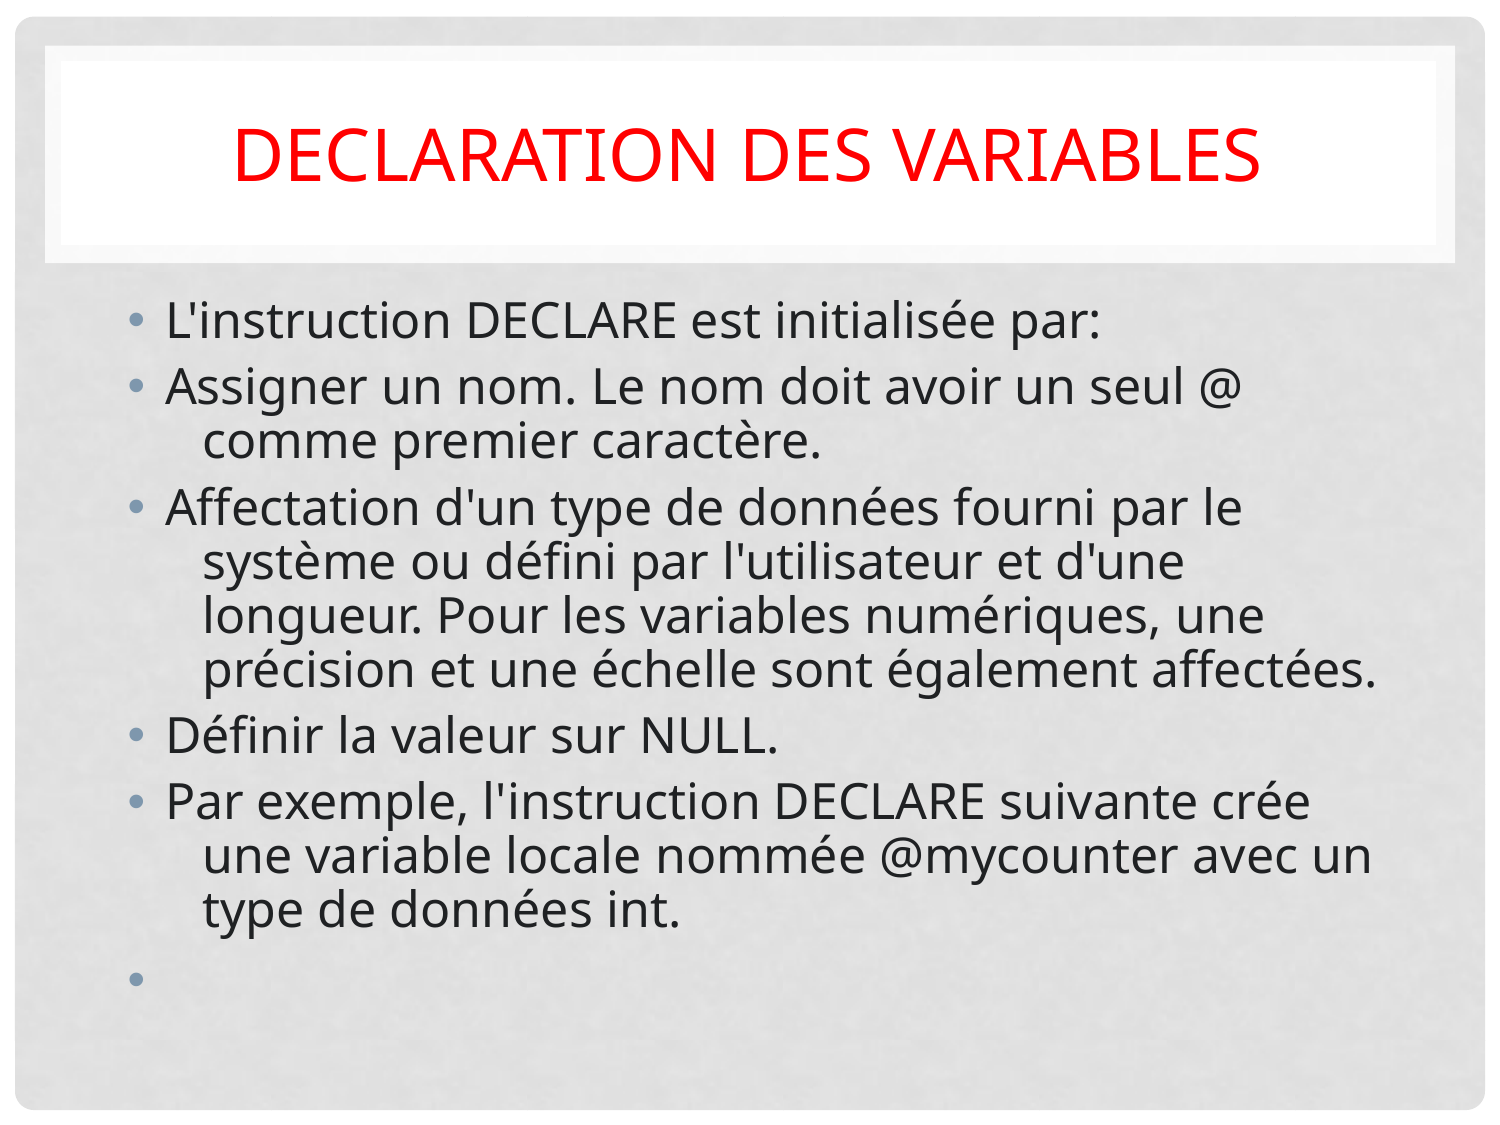

# Declaration des variables
L'instruction DECLARE est initialisée par:
Assigner un nom. Le nom doit avoir un seul @ comme premier caractère.
Affectation d'un type de données fourni par le système ou défini par l'utilisateur et d'une longueur. Pour les variables numériques, une précision et une échelle sont également affectées.
Définir la valeur sur NULL.
Par exemple, l'instruction DECLARE suivante crée une variable locale nommée @mycounter avec un type de données int.